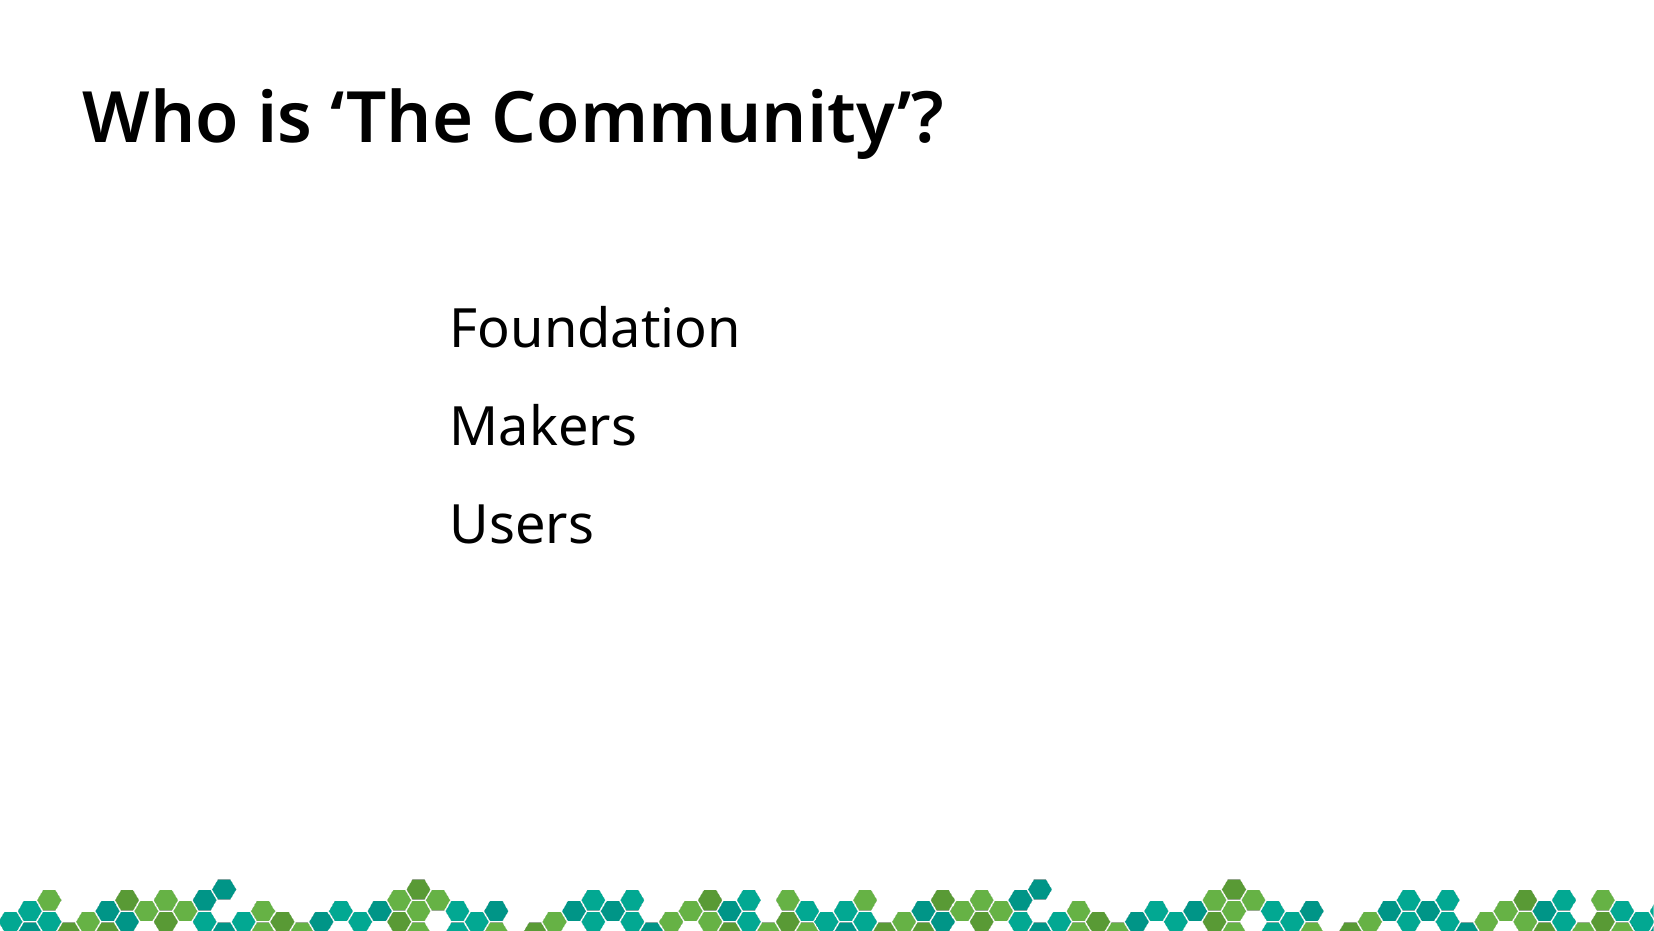

# Who is ‘The Community’?
Foundation
Makers
Users